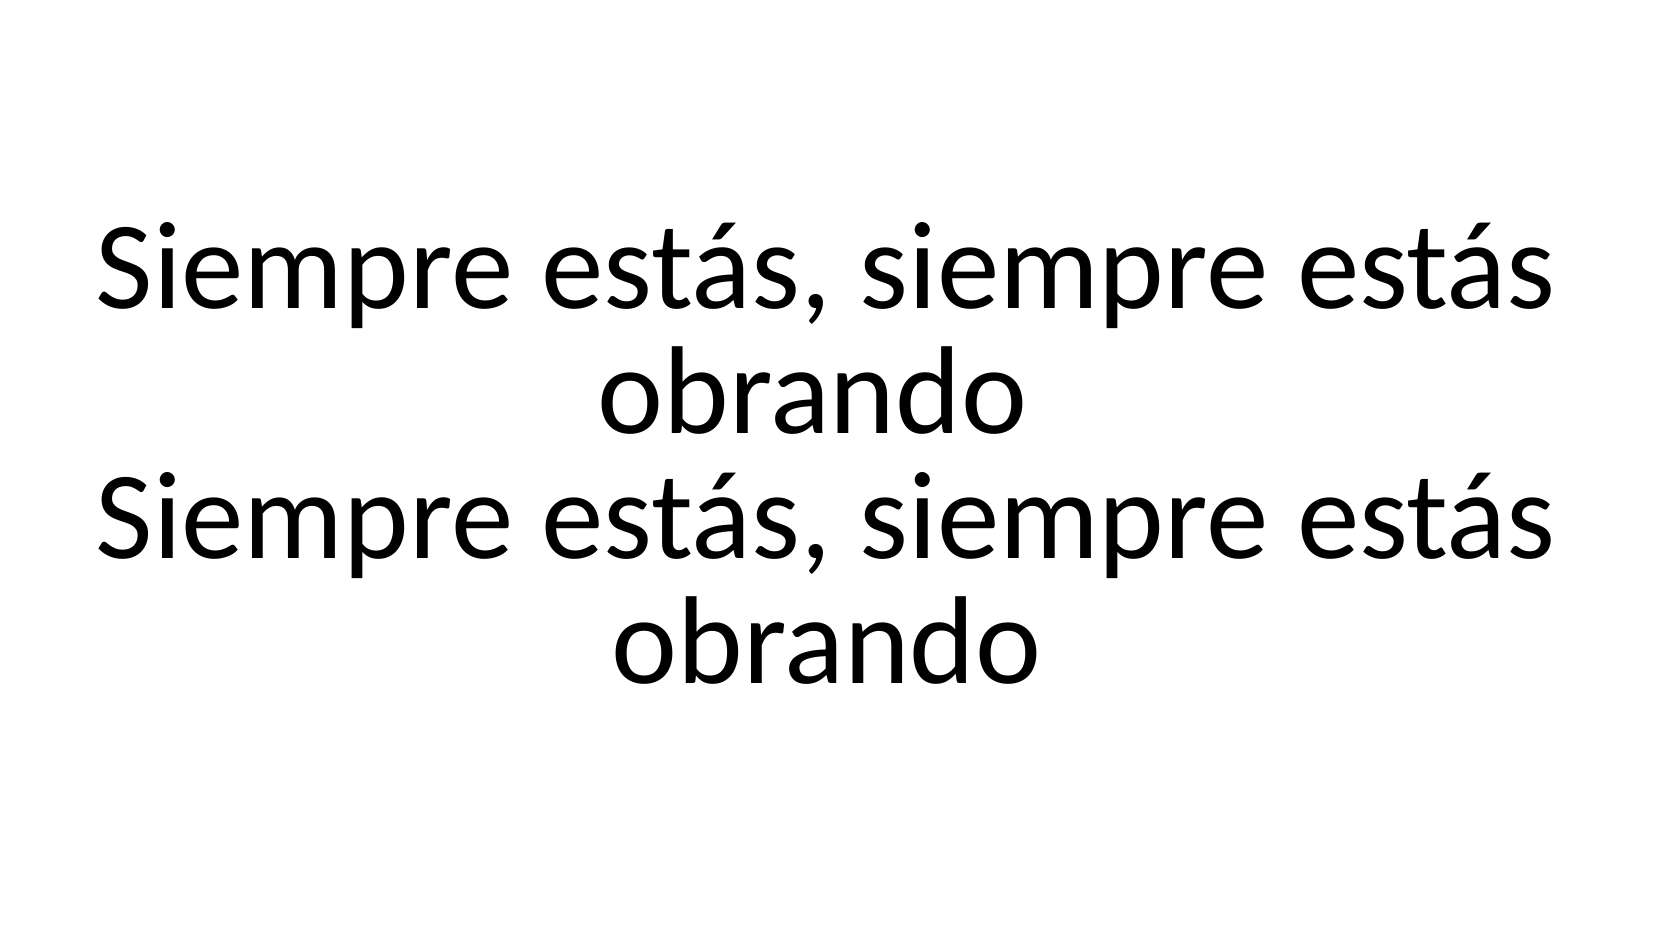

# Siempre estás, siempre estás obrando Siempre estás, siempre estás obrando